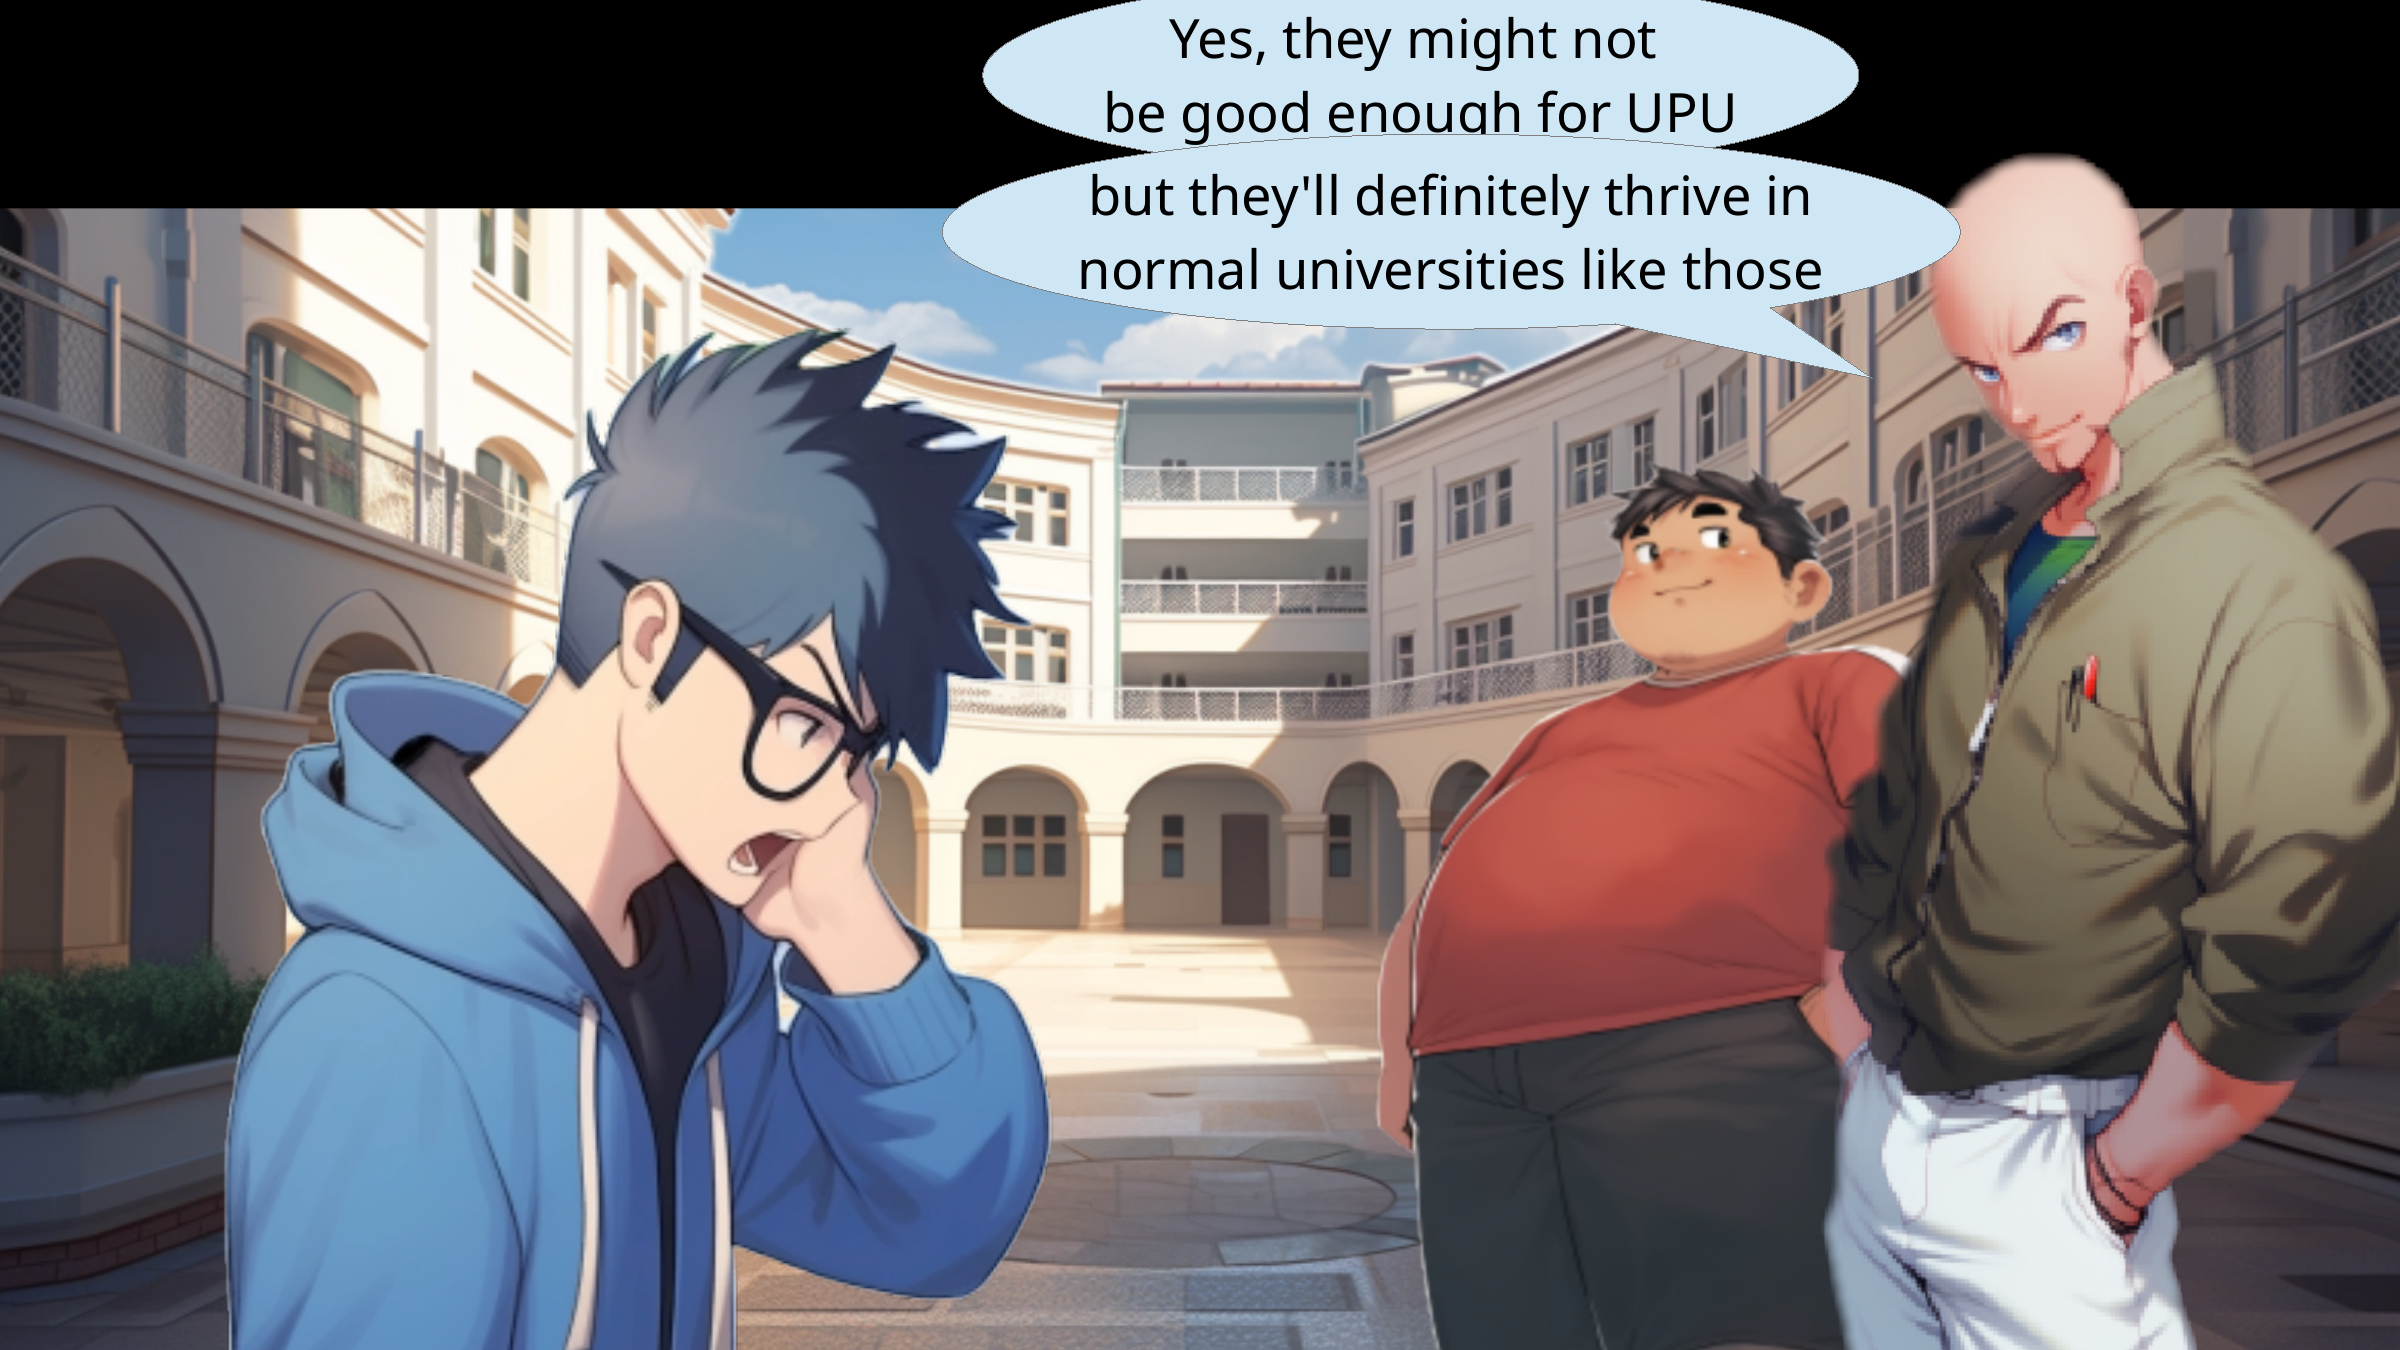

Yes, they might not
 be good enough for UPU
but they'll definitely thrive in
normal universities like those